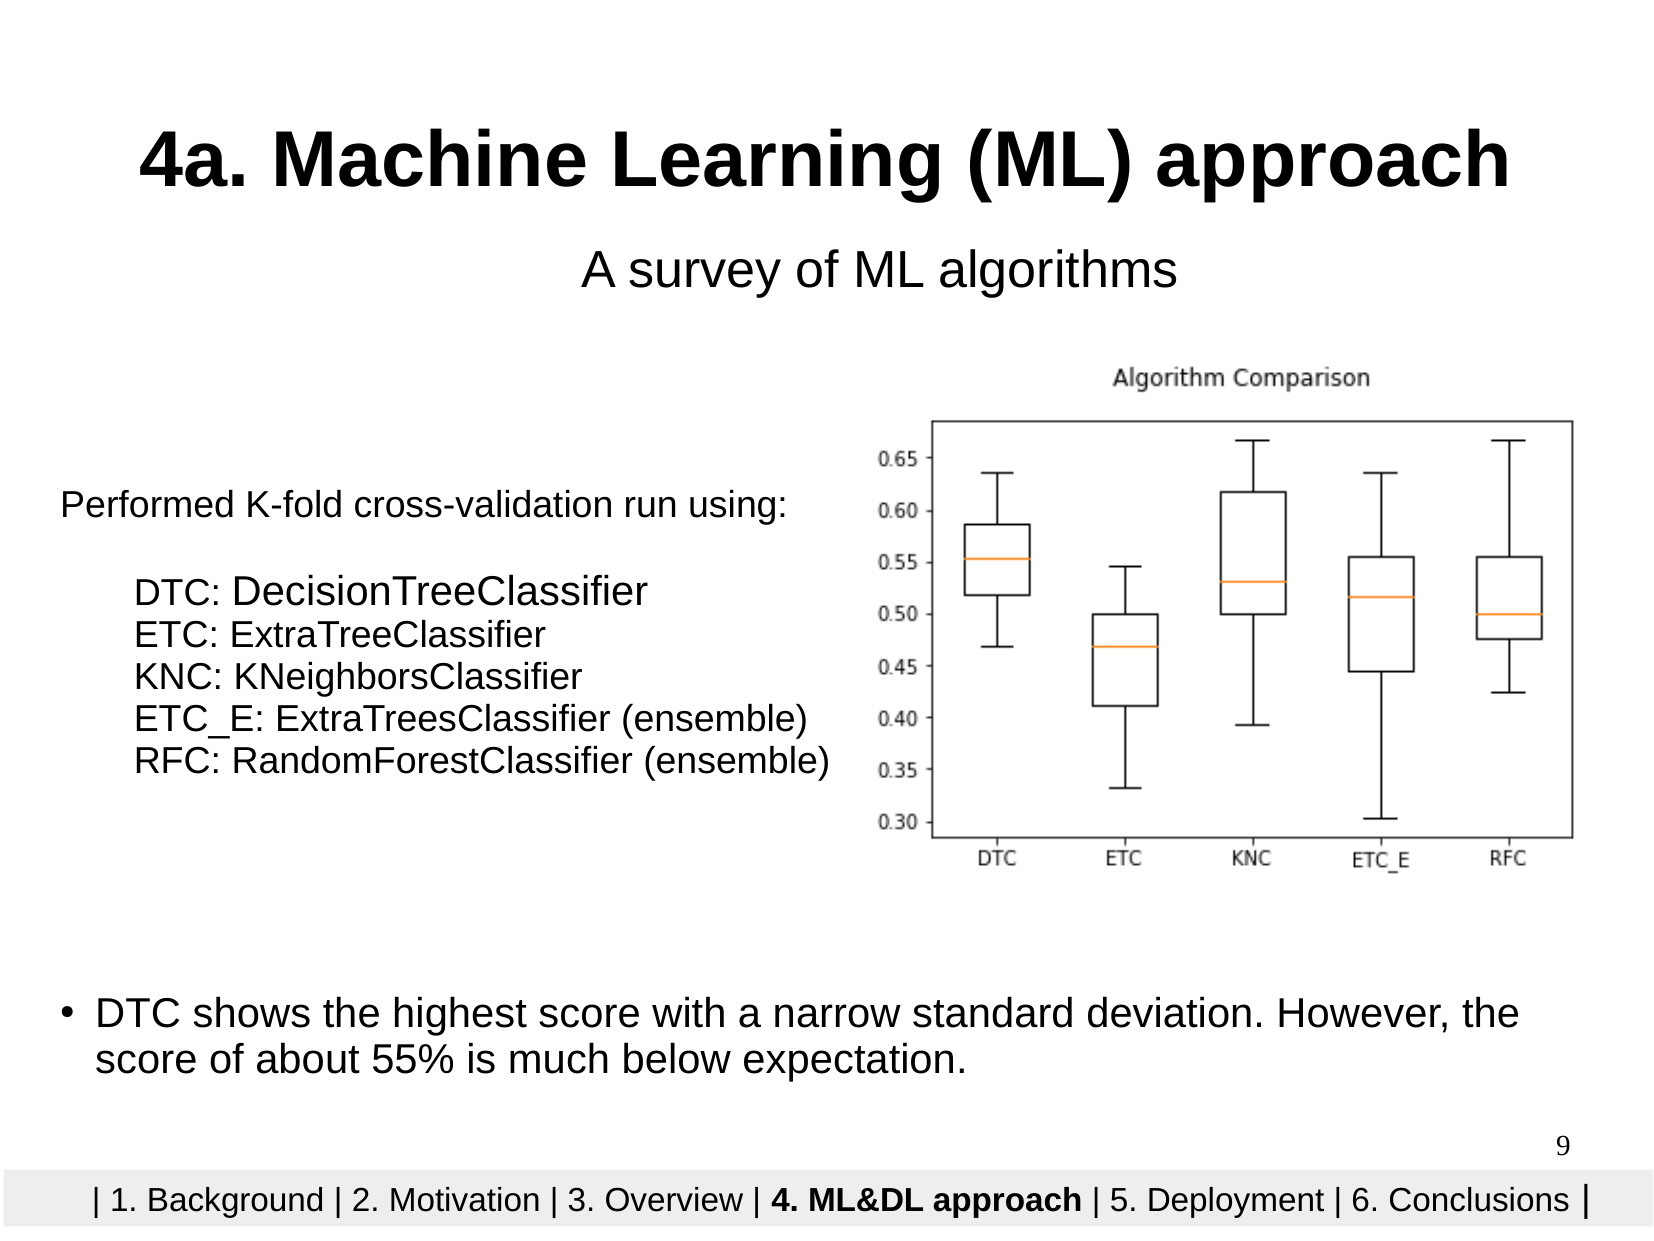

# 4a. Machine Learning (ML) approach
A survey of ML algorithms
Performed K-fold cross-validation run using:
DTC: DecisionTreeClassifier
ETC: ExtraTreeClassifier
KNC: KNeighborsClassifier
ETC_E: ExtraTreesClassifier (ensemble)
RFC: RandomForestClassifier (ensemble)
DTC shows the highest score with a narrow standard deviation. However, the score of about 55% is much below expectation.
9
| 1. Background | 2. Motivation | 3. Overview | 4. ML&DL approach | 5. Deployment | 6. Conclusions |